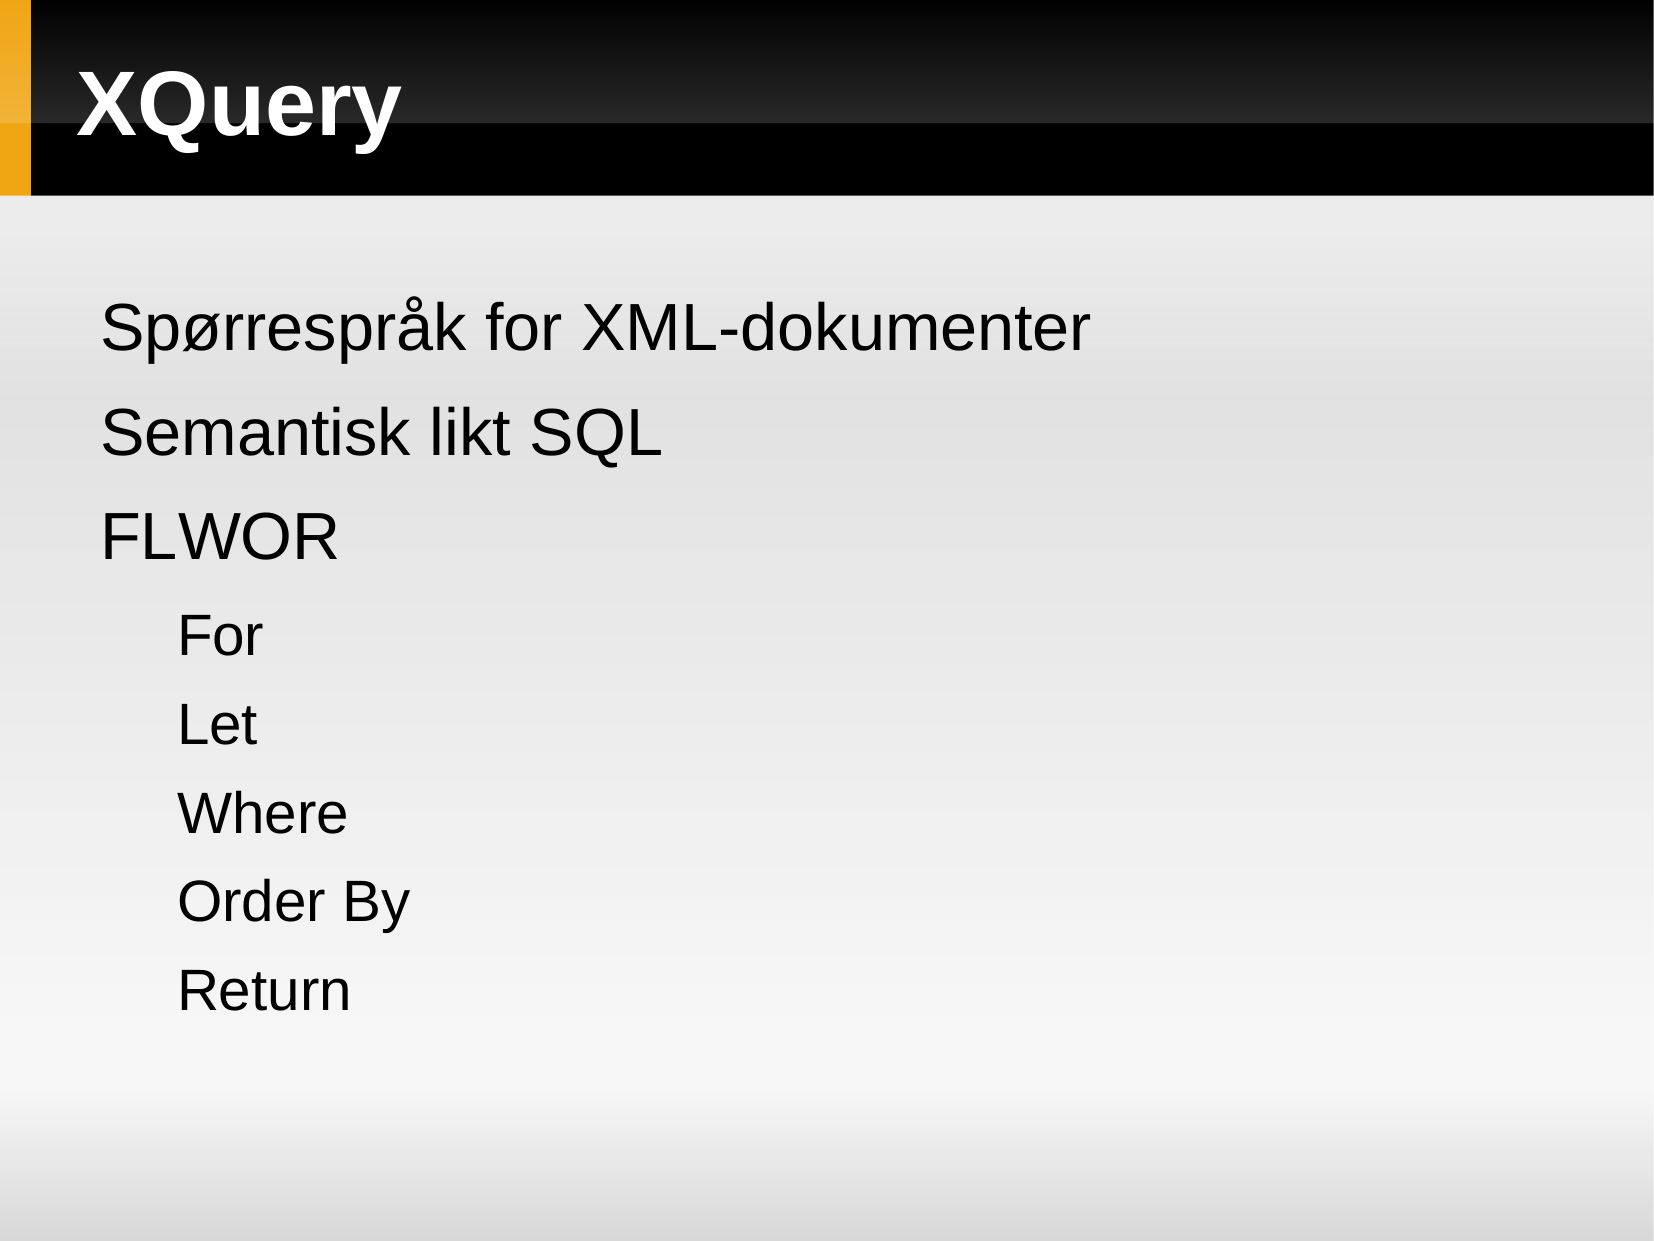

# XQuery
Spørrespråk for XML-dokumenter
Semantisk likt SQL
FLWOR
For
Let
Where
Order By
Return